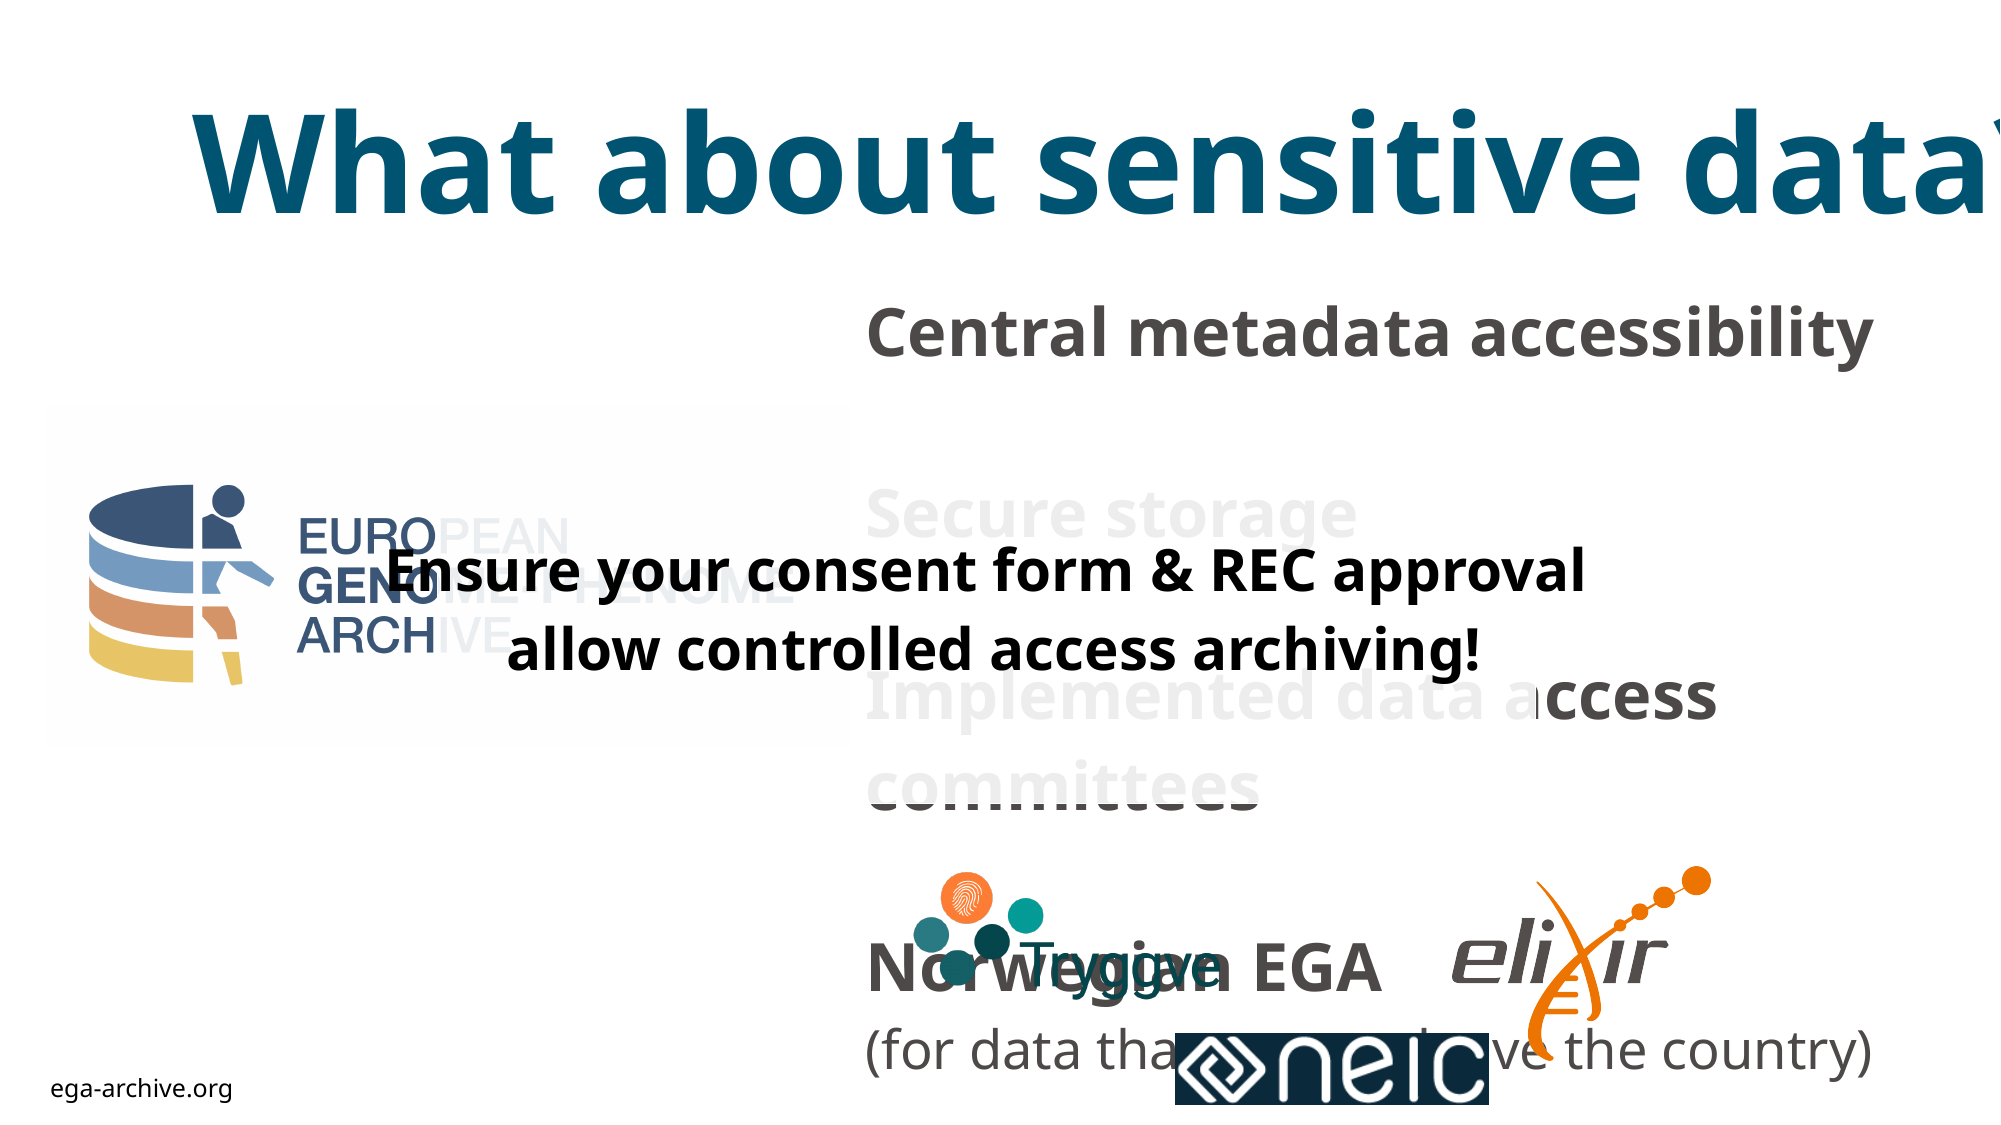

What about sensitive data?
Central metadata accessibility
Secure storage
Implemented data access committees
Norwegian EGA
(for data that can not leave the country)
Ensure your consent form & REC approval
 allow controlled access archiving!
ega-archive.org